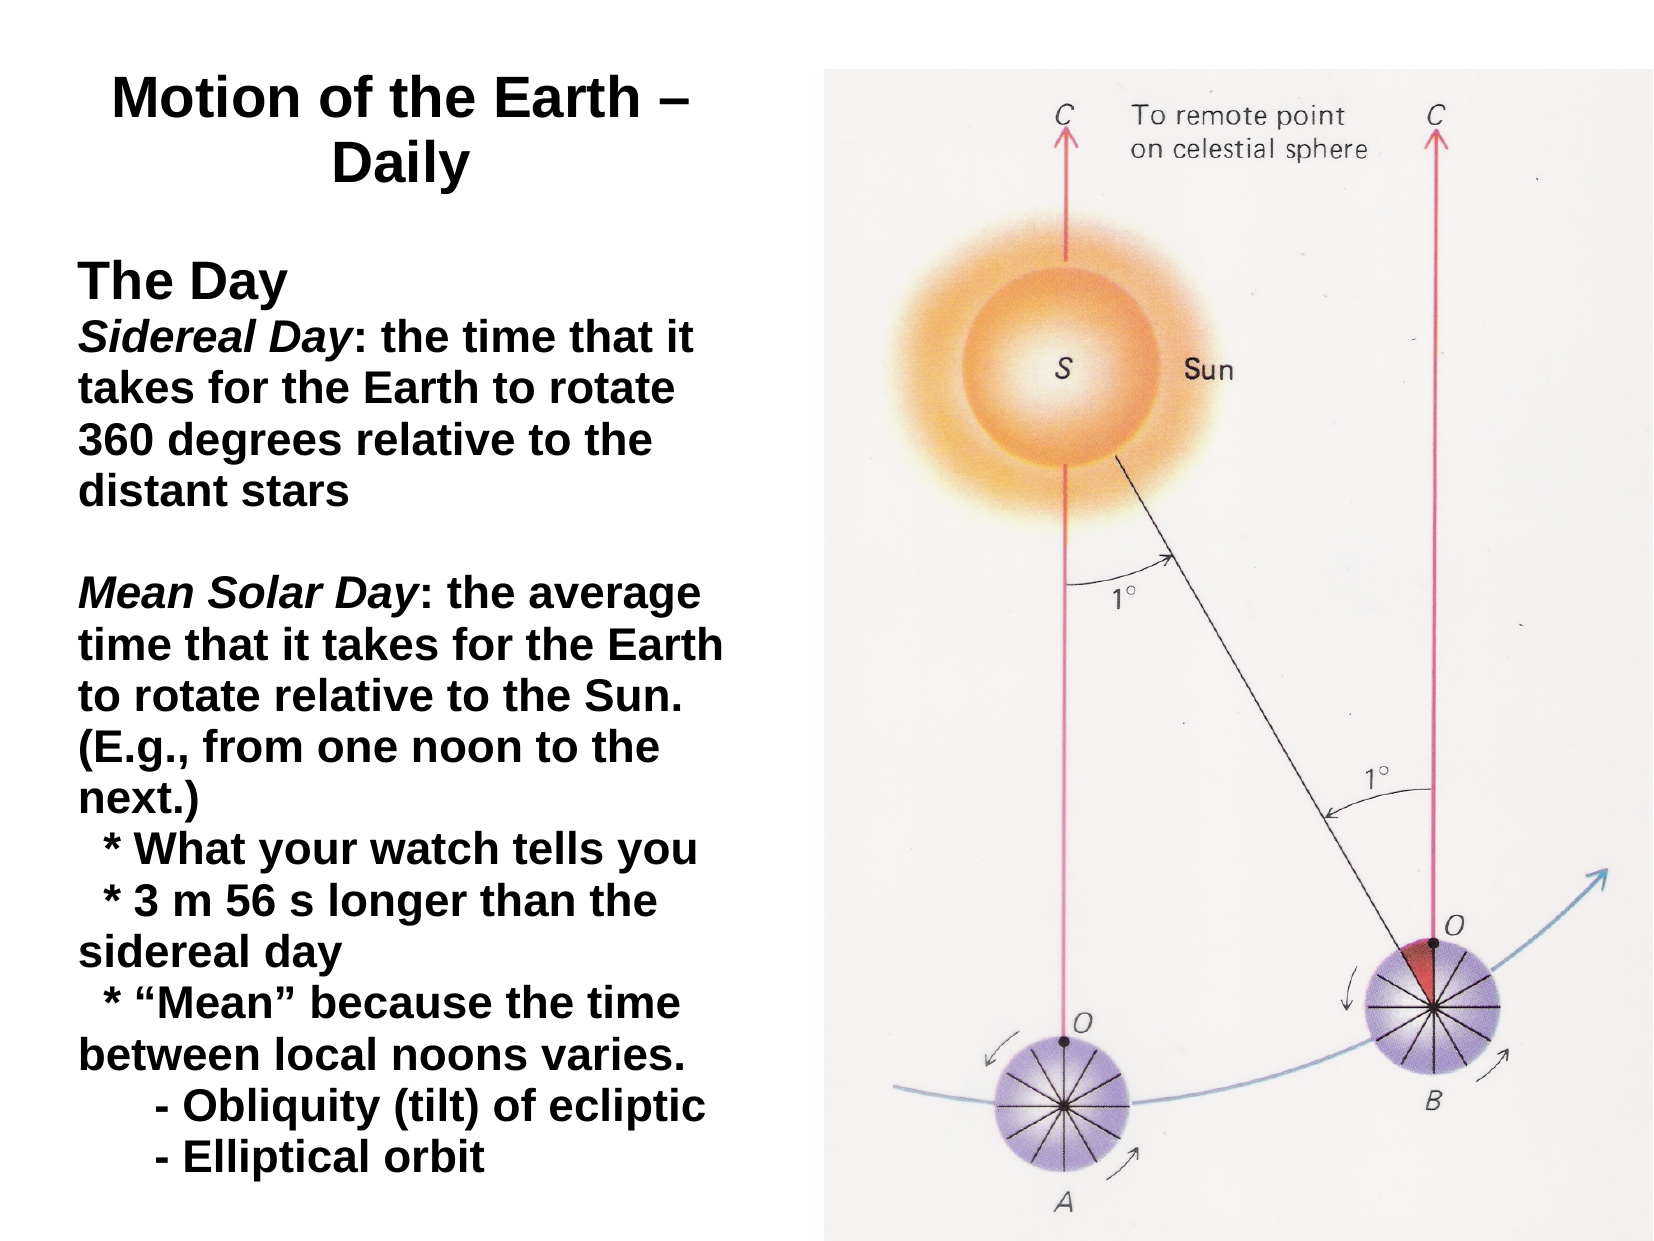

Motion of the Earth – Daily
The Day
Sidereal Day: the time that it takes for the Earth to rotate
360 degrees relative to the distant stars
Mean Solar Day: the average time that it takes for the Earth
to rotate relative to the Sun. (E.g., from one noon to the next.)
 * What your watch tells you
 * 3 m 56 s longer than the sidereal day
 * “Mean” because the time between local noons varies.
 - Obliquity (tilt) of ecliptic
 - Elliptical orbit